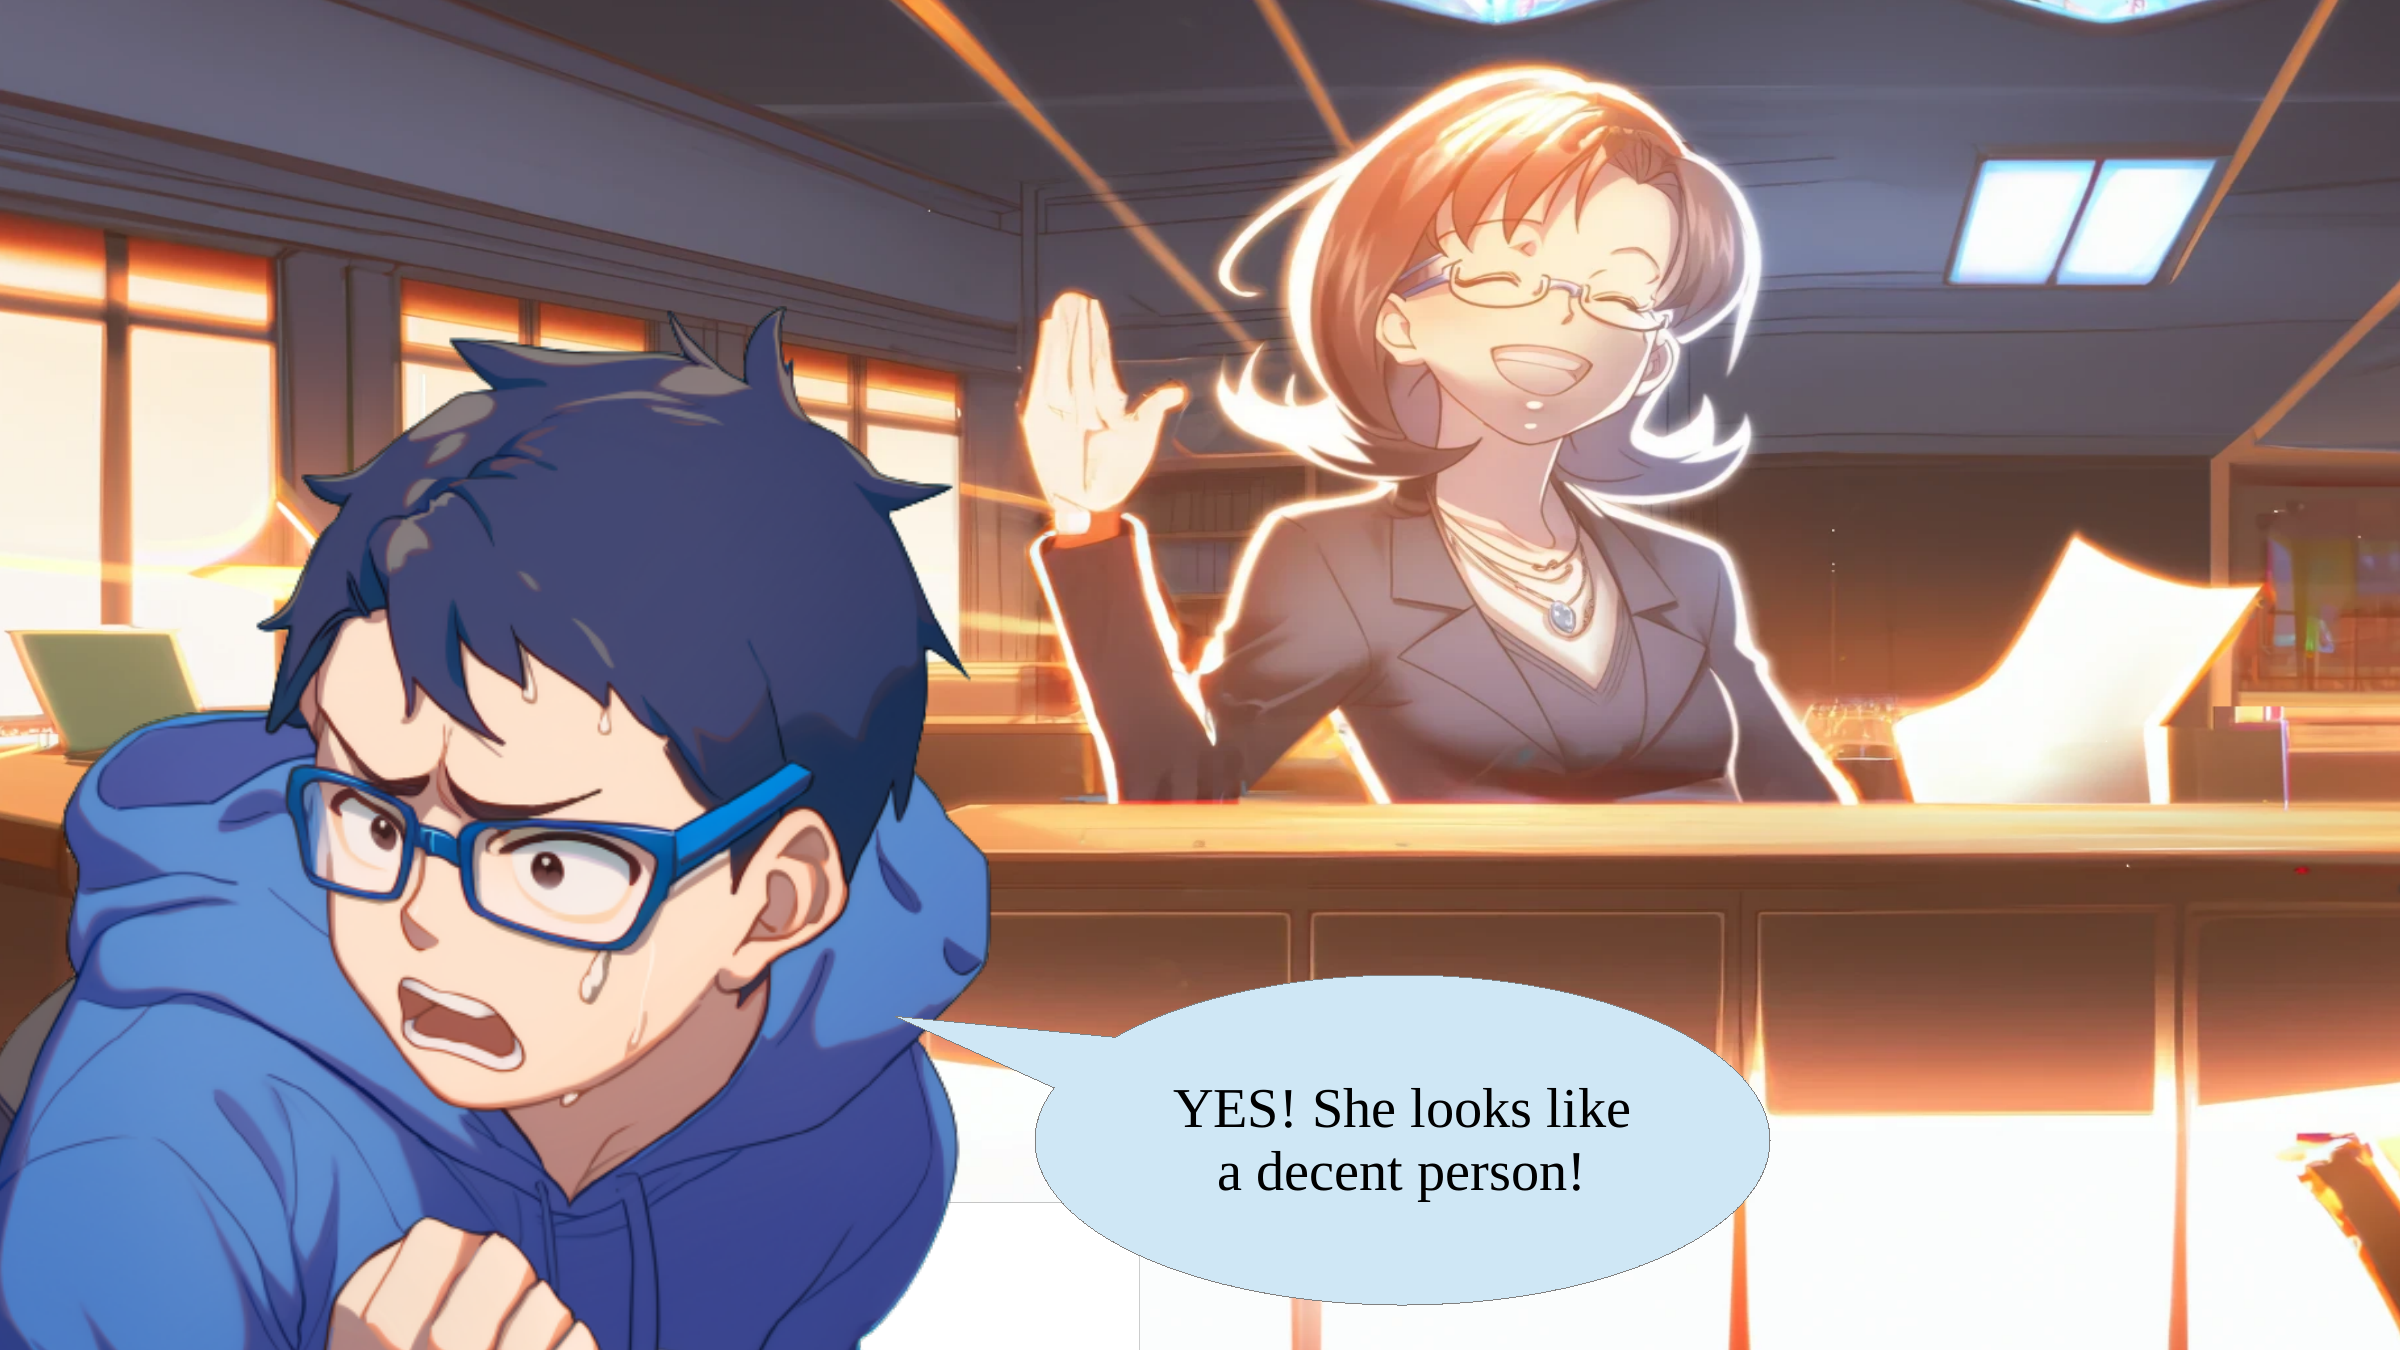

YES! She looks like
a decent person!